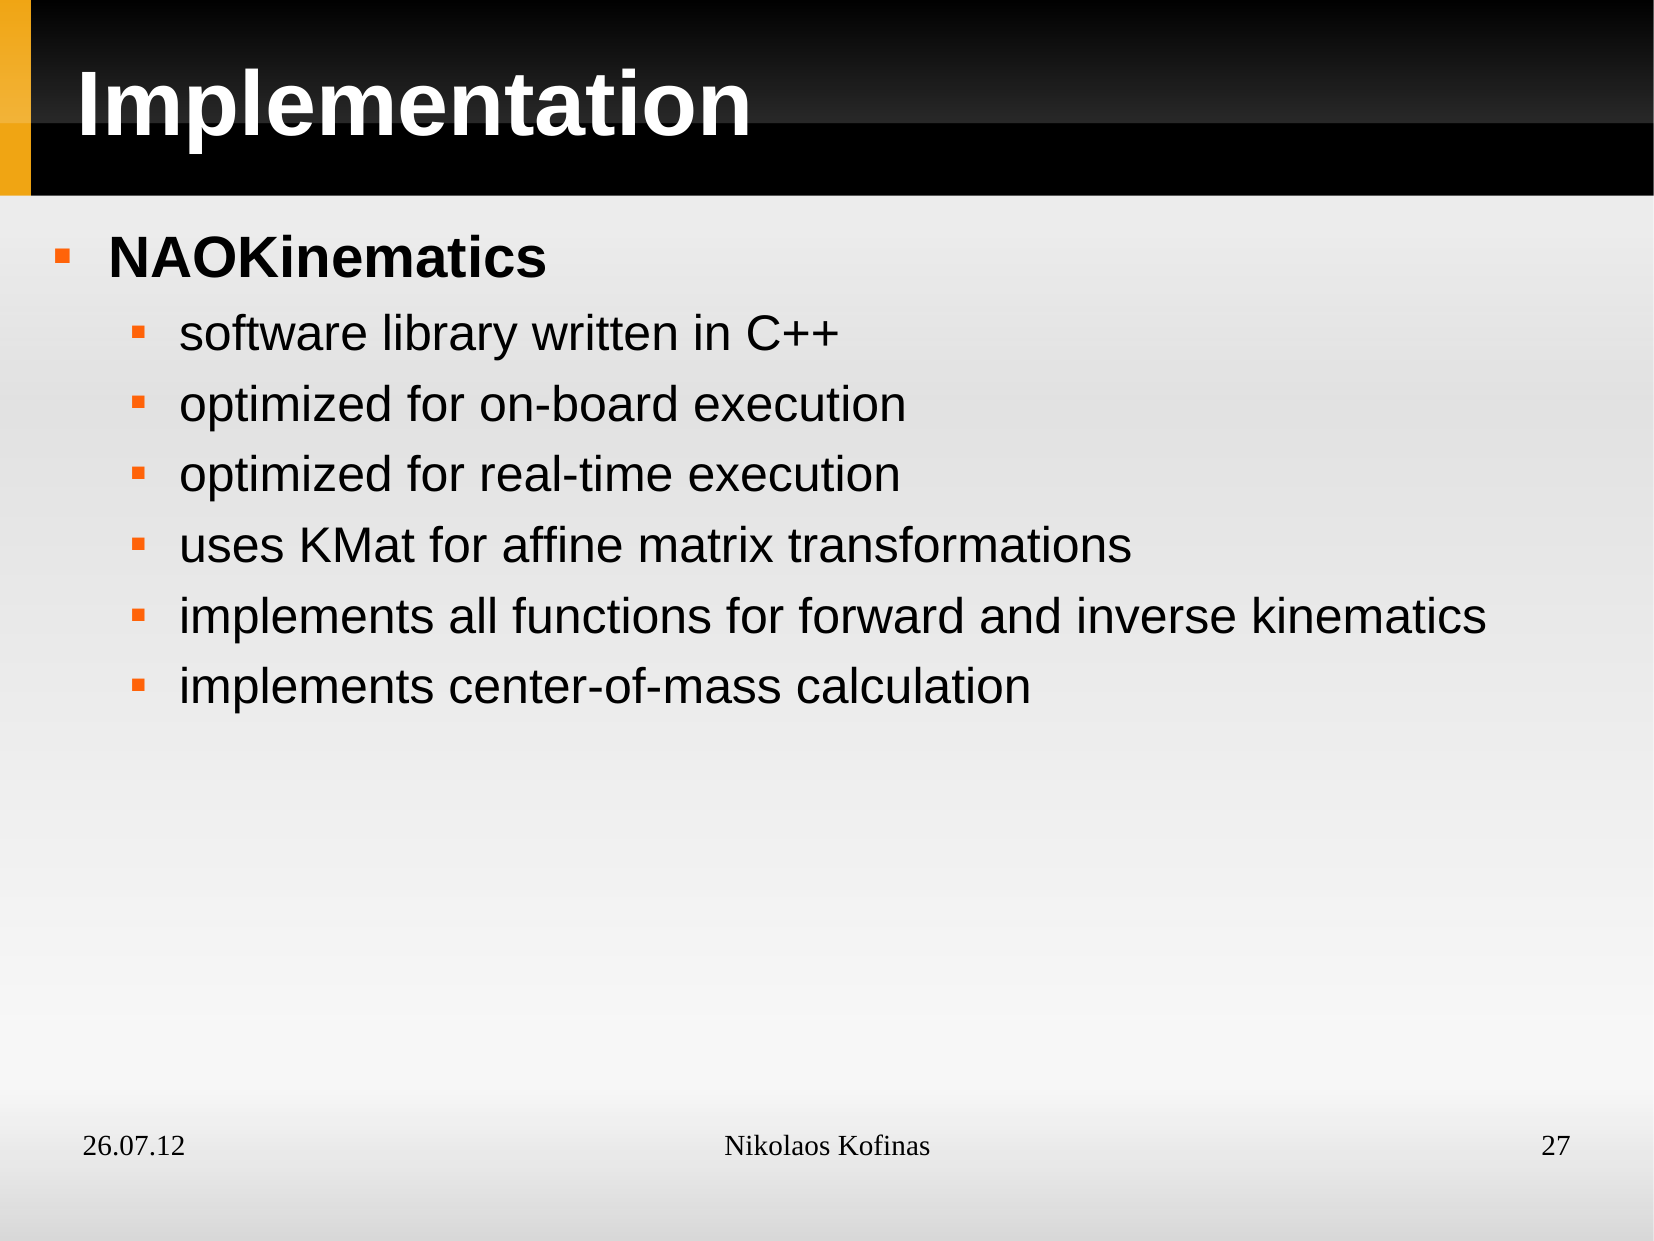

# Implementation
NAOKinematics
software library written in C++
optimized for on-board execution
optimized for real-time execution
uses KMat for affine matrix transformations
implements all functions for forward and inverse kinematics
implements center-of-mass calculation
26.07.12
Νικόλαος Κοφινάς
27